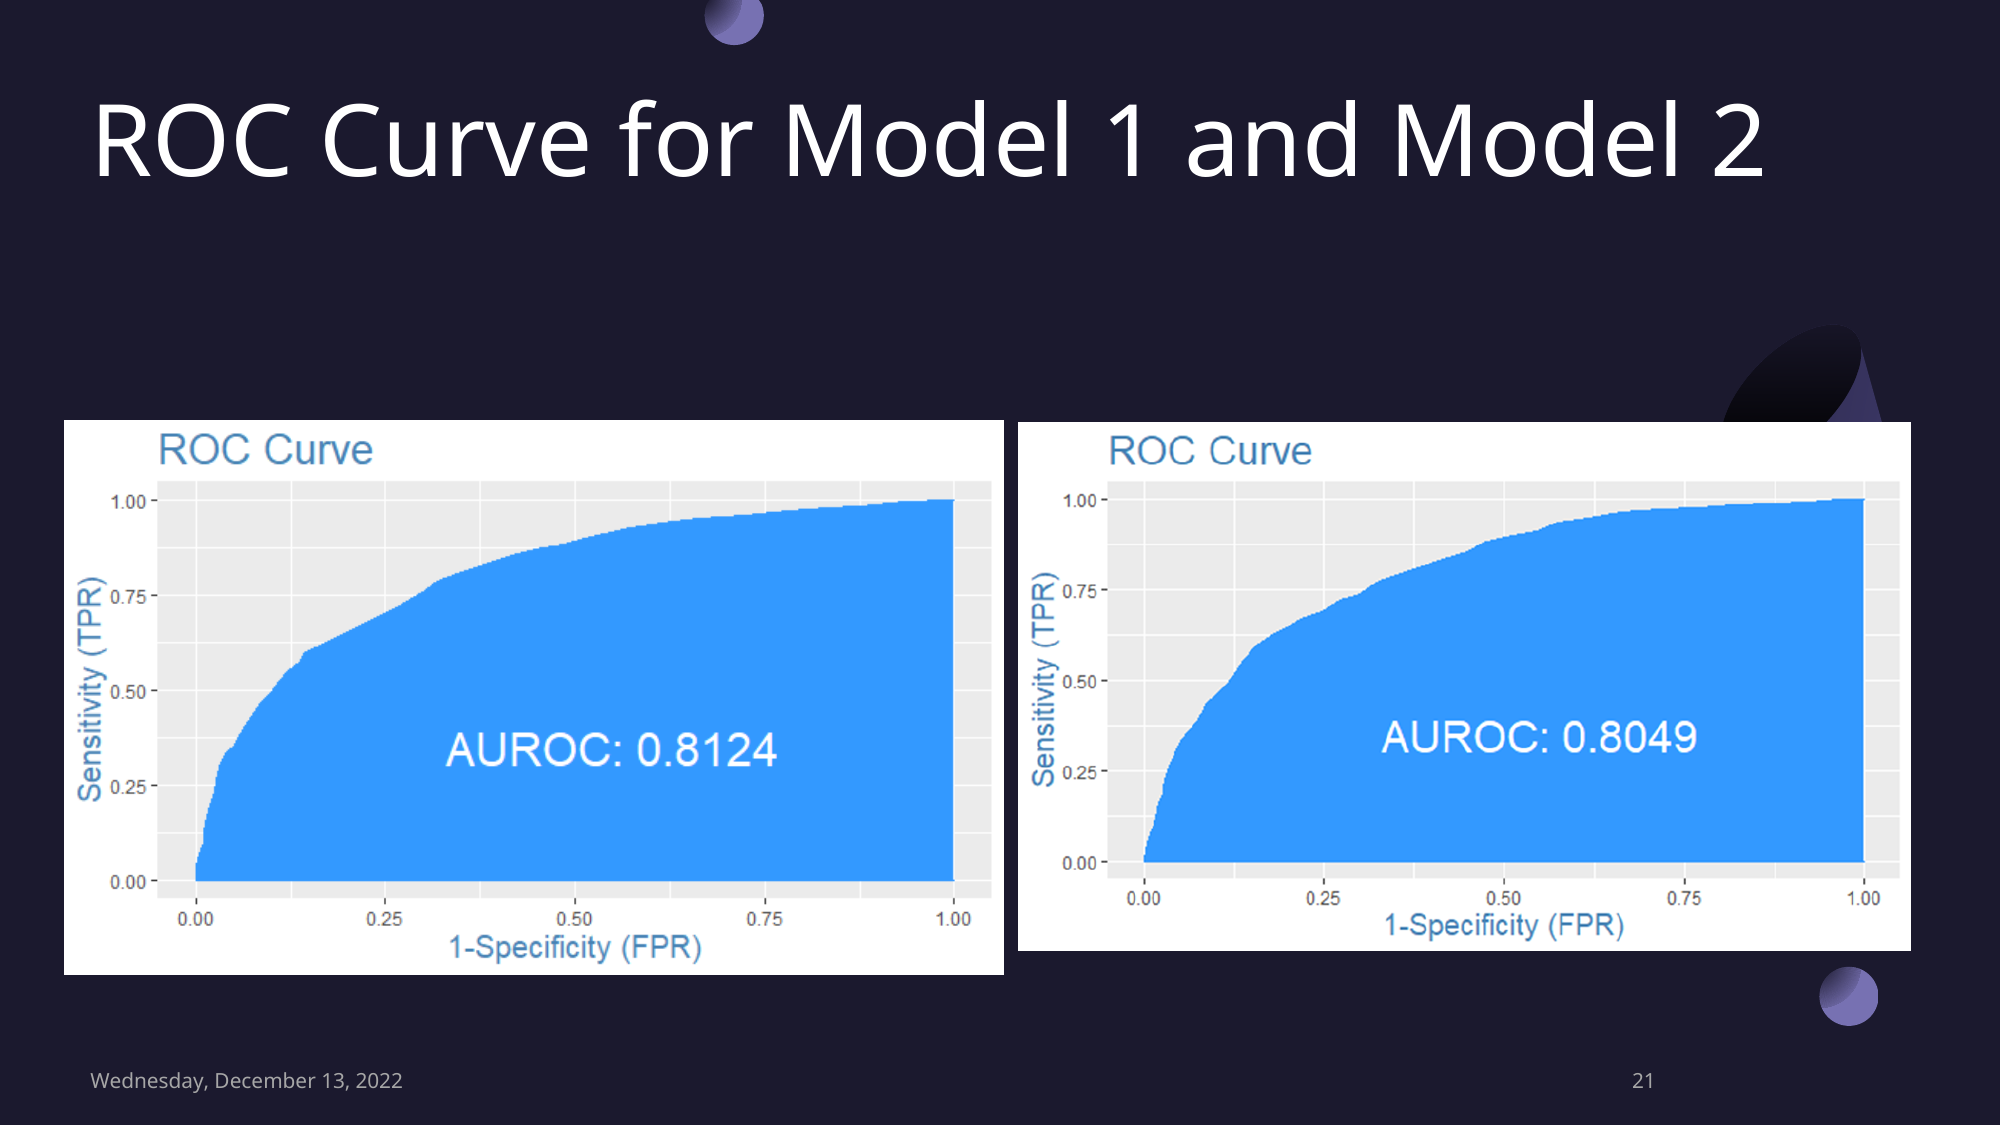

# ROC Curve for Model 1 and Model 2
Wednesday, December 13, 2022